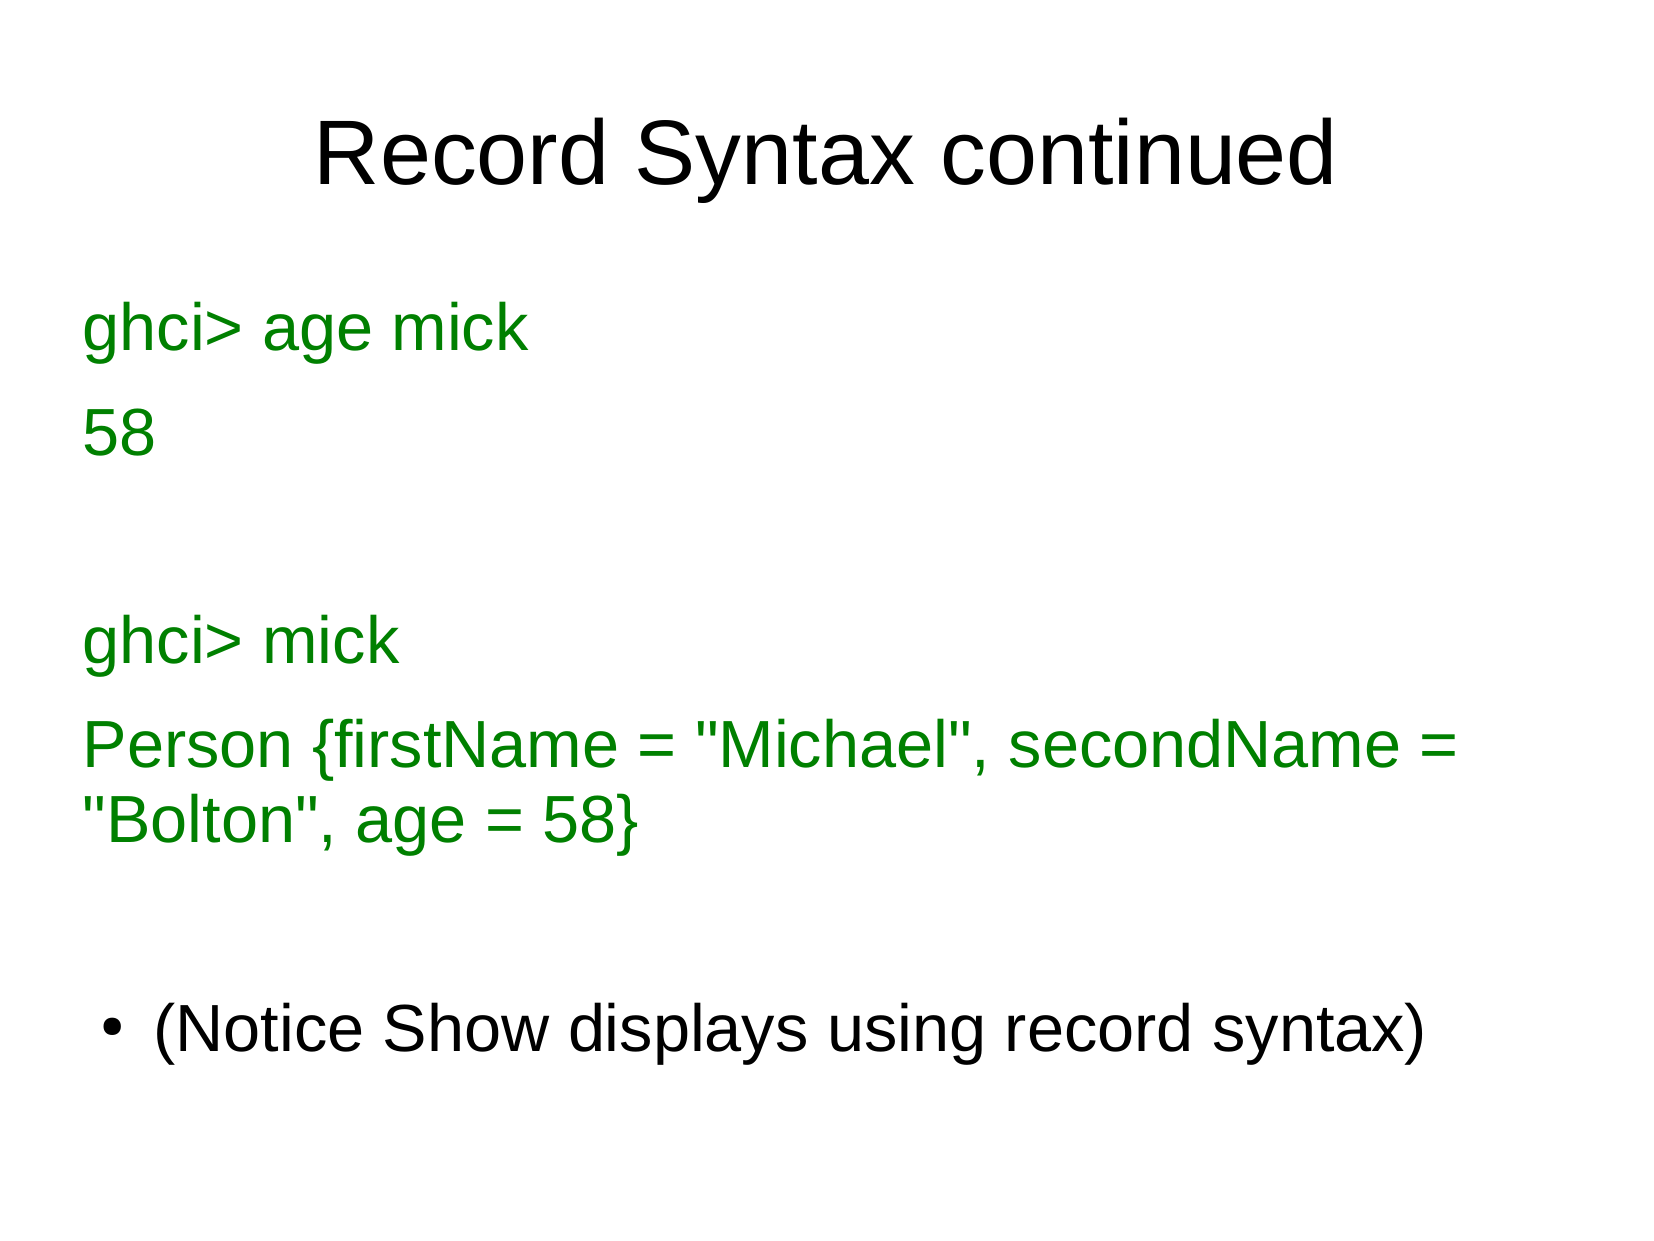

# Record Syntax continued
ghci> age mick
58
ghci> mick
Person {firstName = "Michael", secondName = "Bolton", age = 58}
(Notice Show displays using record syntax)